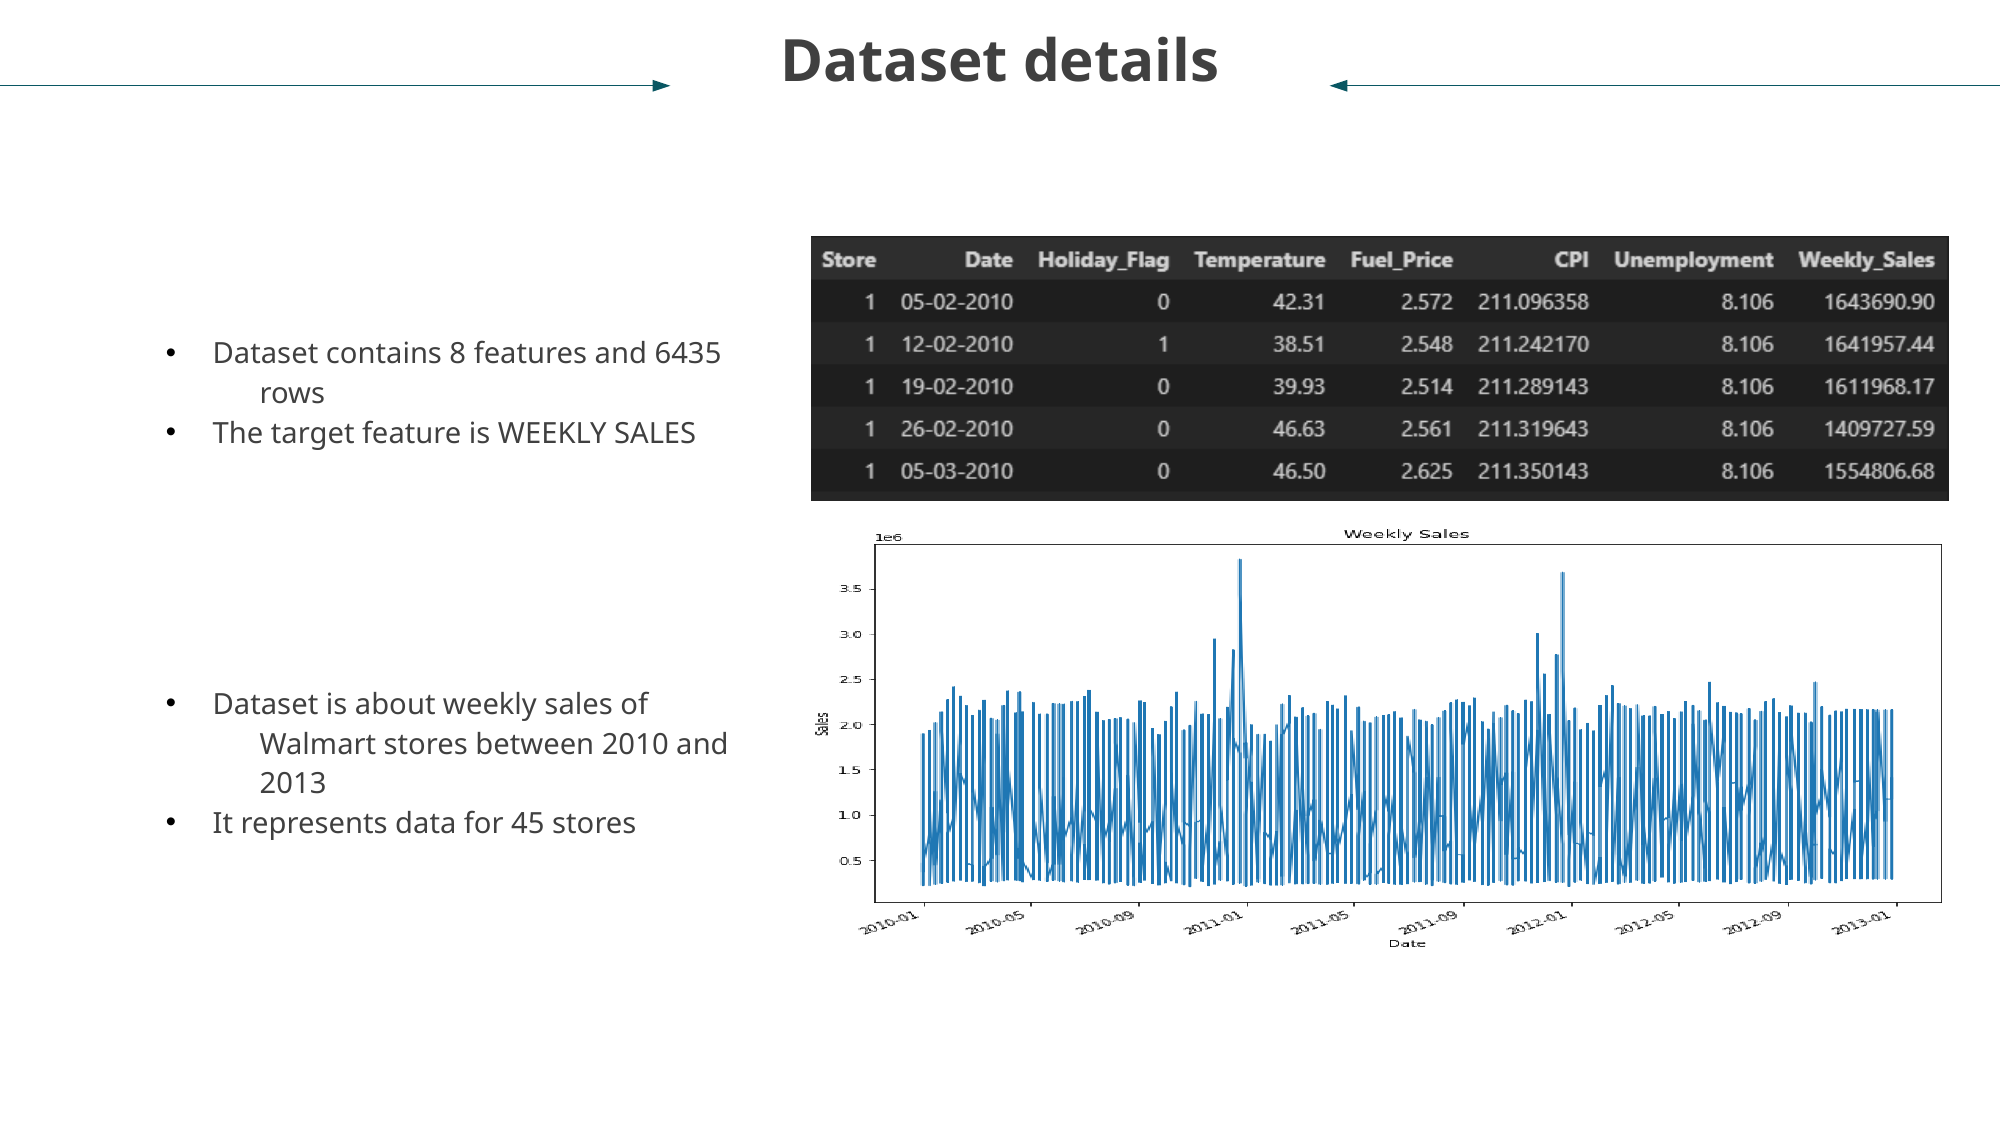

Dataset details
# Project analysis slide 6
Dataset contains 8 features and 6435 rows
The target feature is WEEKLY SALES
Dataset is about weekly sales of Walmart stores between 2010 and 2013
It represents data for 45 stores